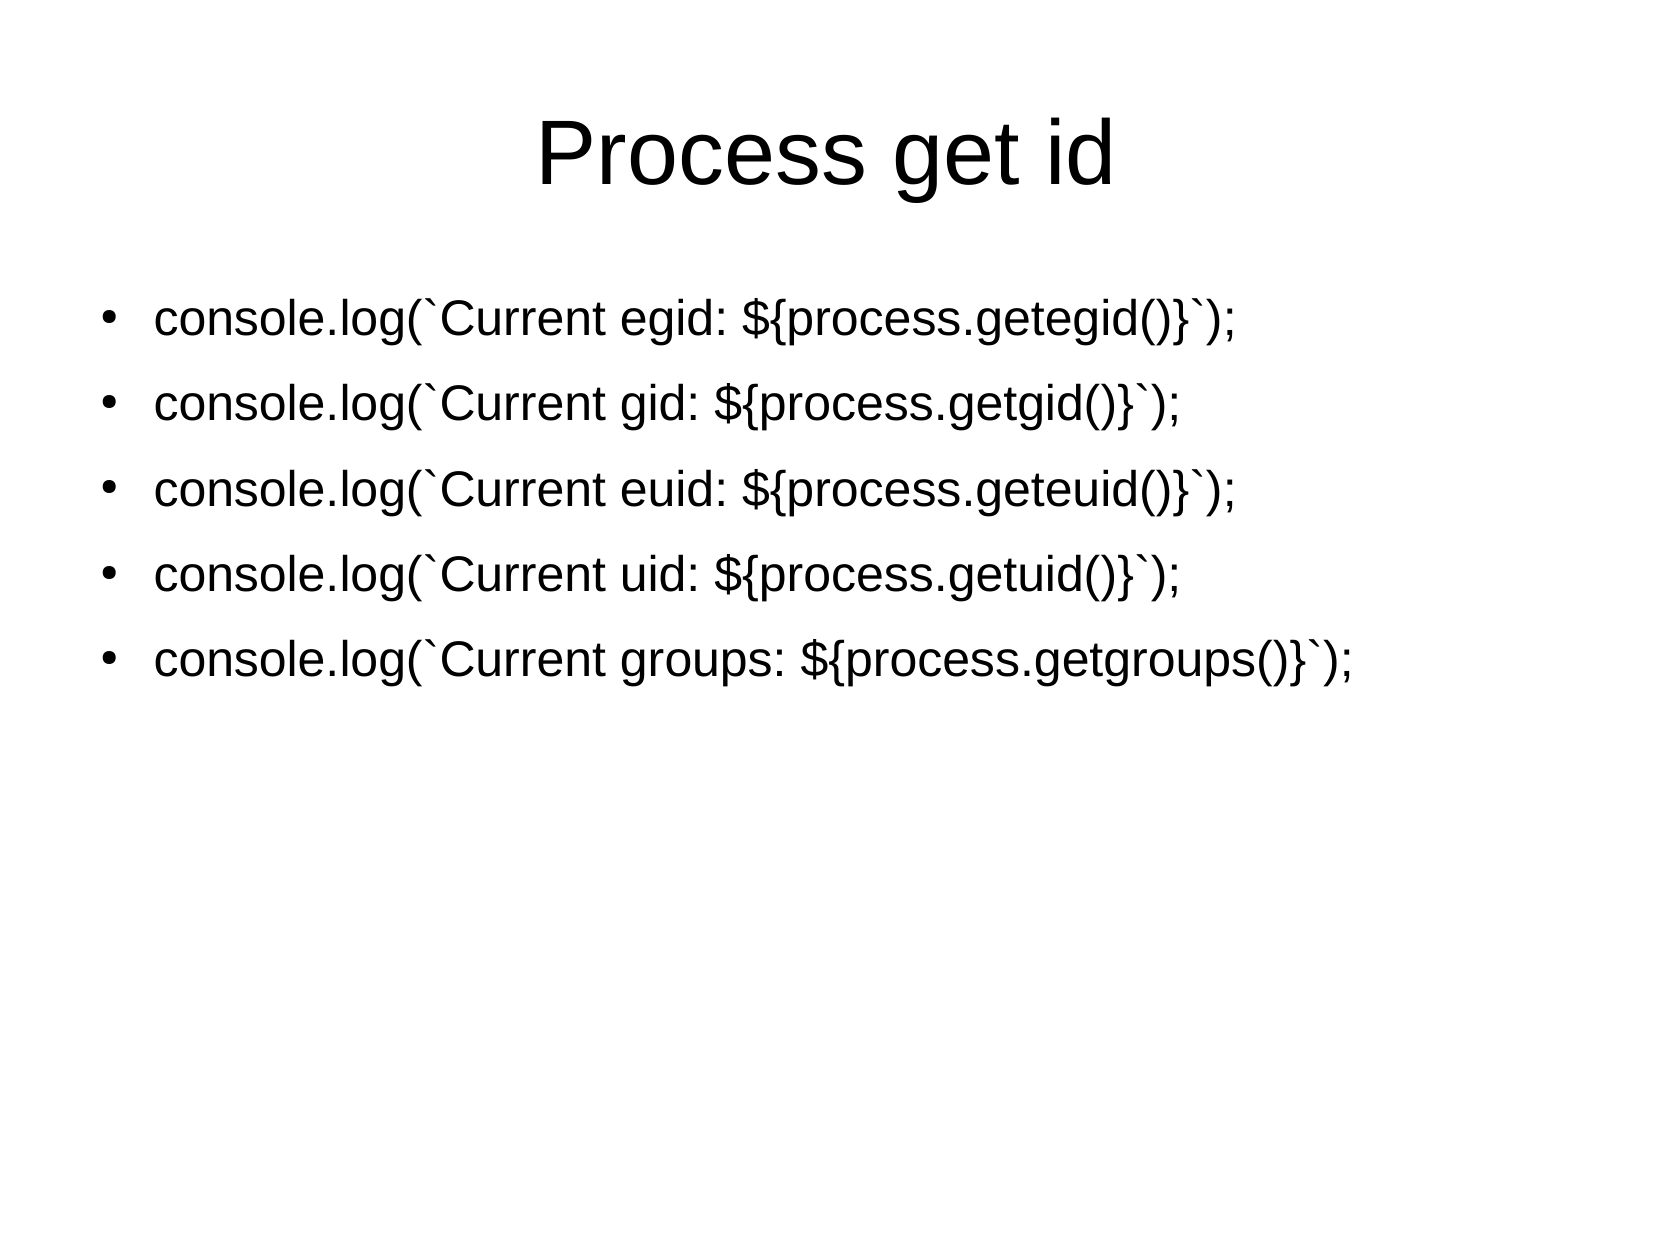

# Process get id
console.log(`Current egid: ${process.getegid()}`);
console.log(`Current gid: ${process.getgid()}`);
console.log(`Current euid: ${process.geteuid()}`);
console.log(`Current uid: ${process.getuid()}`);
console.log(`Current groups: ${process.getgroups()}`);